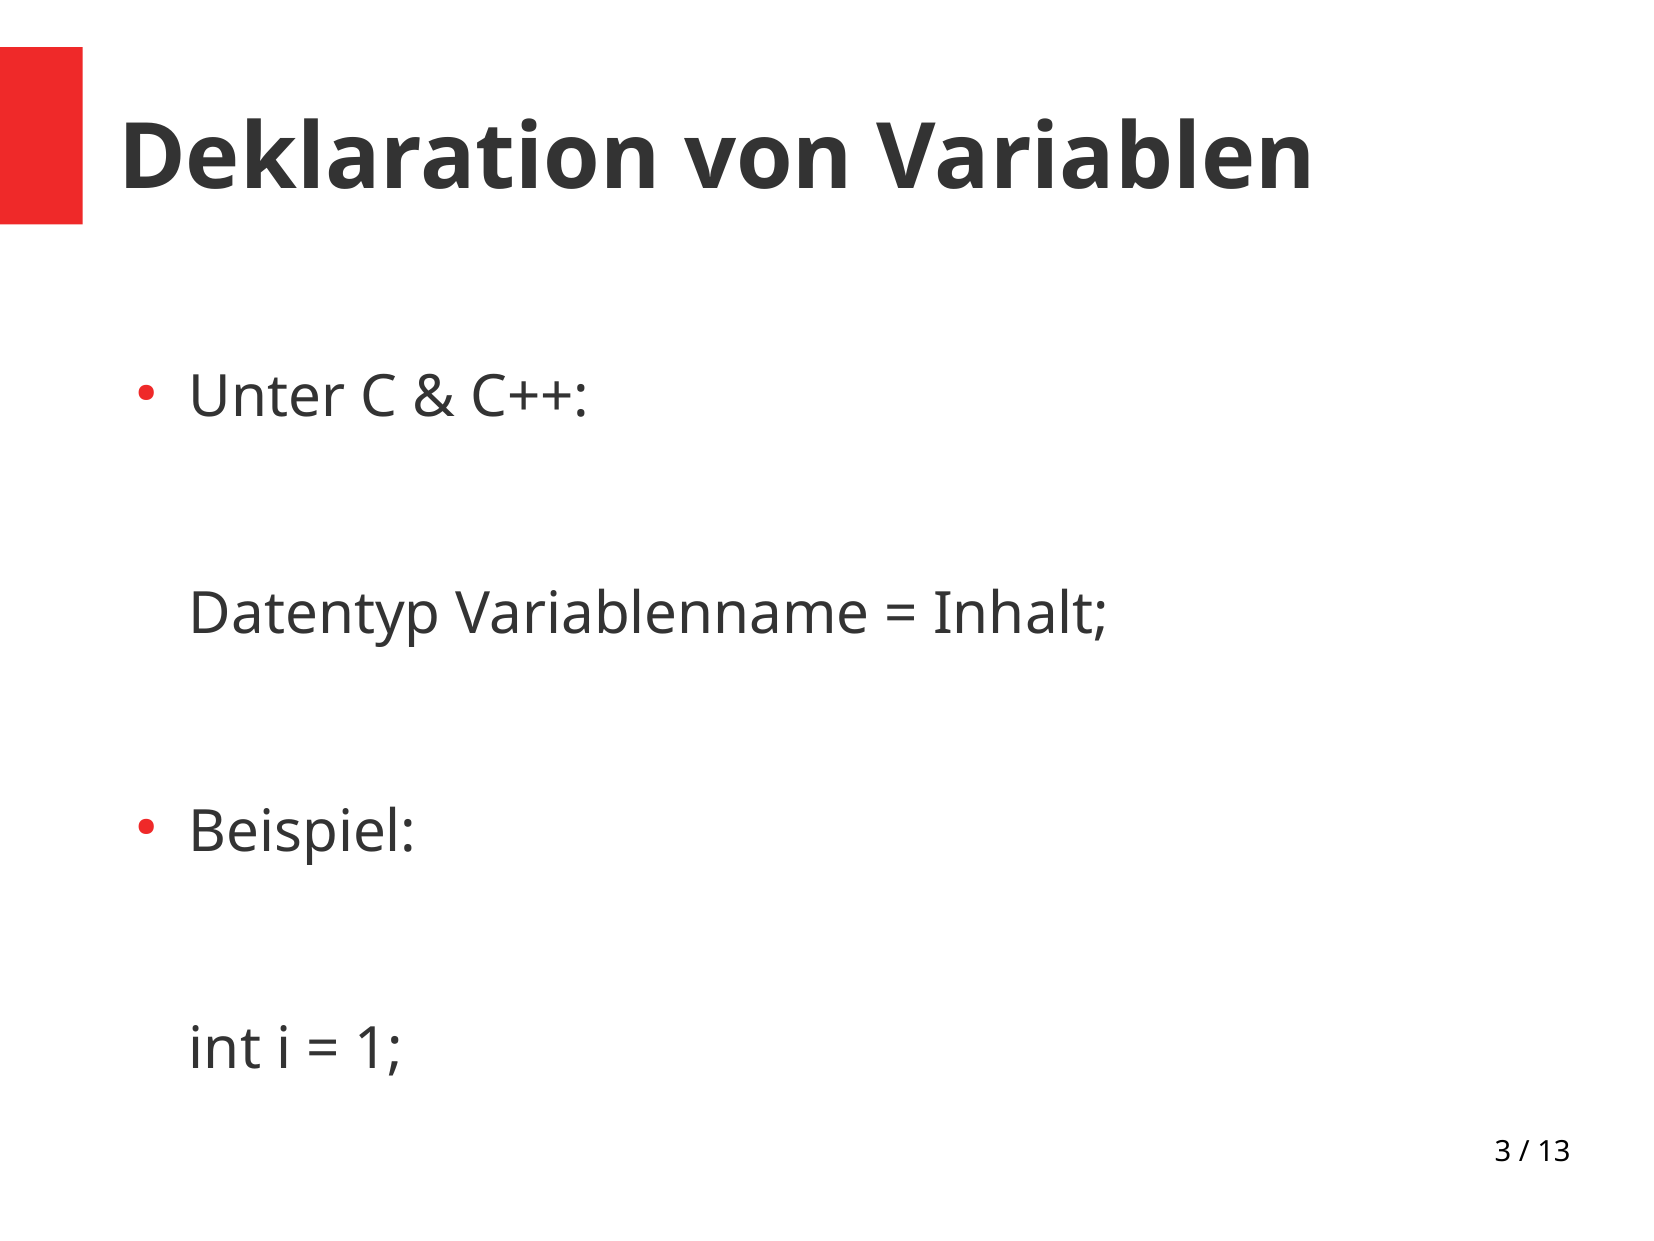

# Deklaration von Variablen
Unter C & C++:
Datentyp Variablenname = Inhalt;
Beispiel:
int i = 1;
3